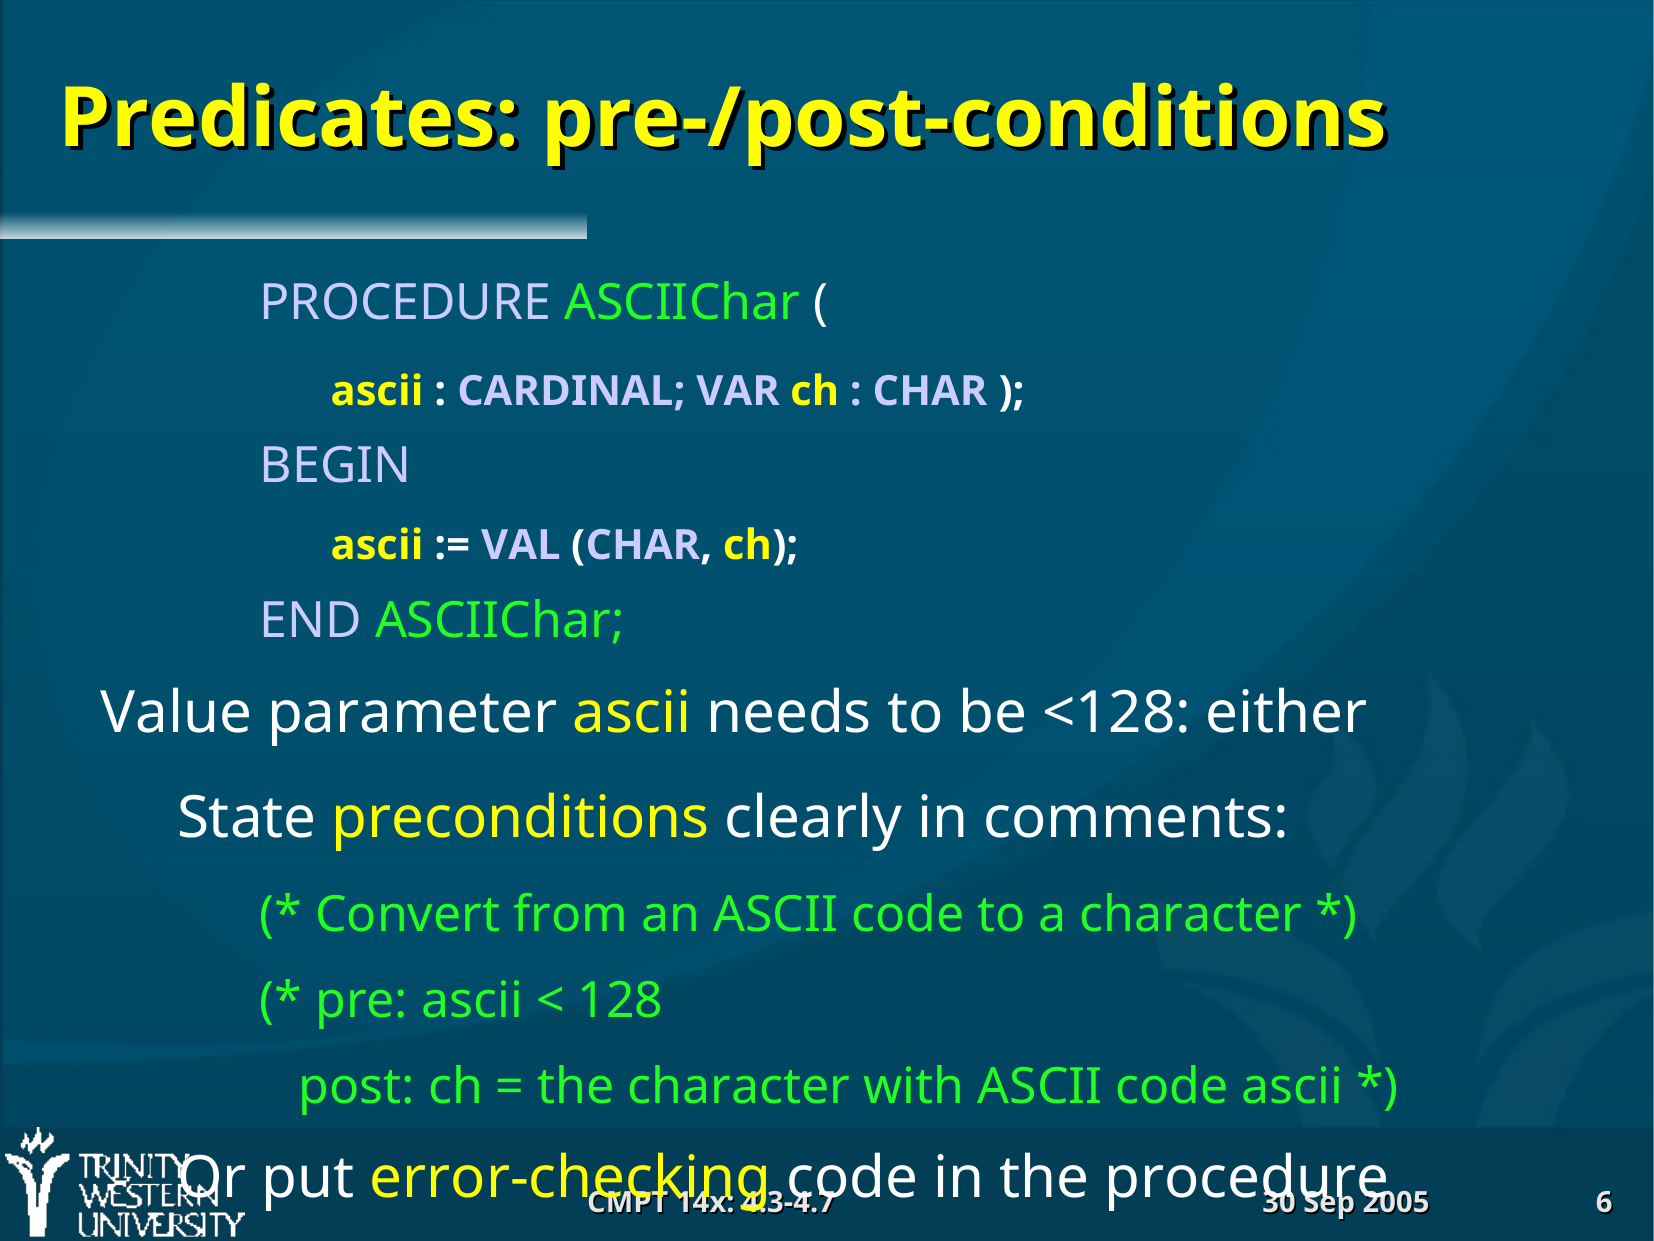

# Predicates: pre-/post-conditions
PROCEDURE ASCIIChar (
ascii : CARDINAL; VAR ch : CHAR );
BEGIN
ascii := VAL (CHAR, ch);
END ASCIIChar;
Value parameter ascii needs to be <128: either
State preconditions clearly in comments:
(* Convert from an ASCII code to a character *)
(* pre: ascii < 128
 post: ch = the character with ASCII code ascii *)
Or put error-checking code in the procedure
CMPT 14x: 4.3-4.7
30 Sep 2005
6